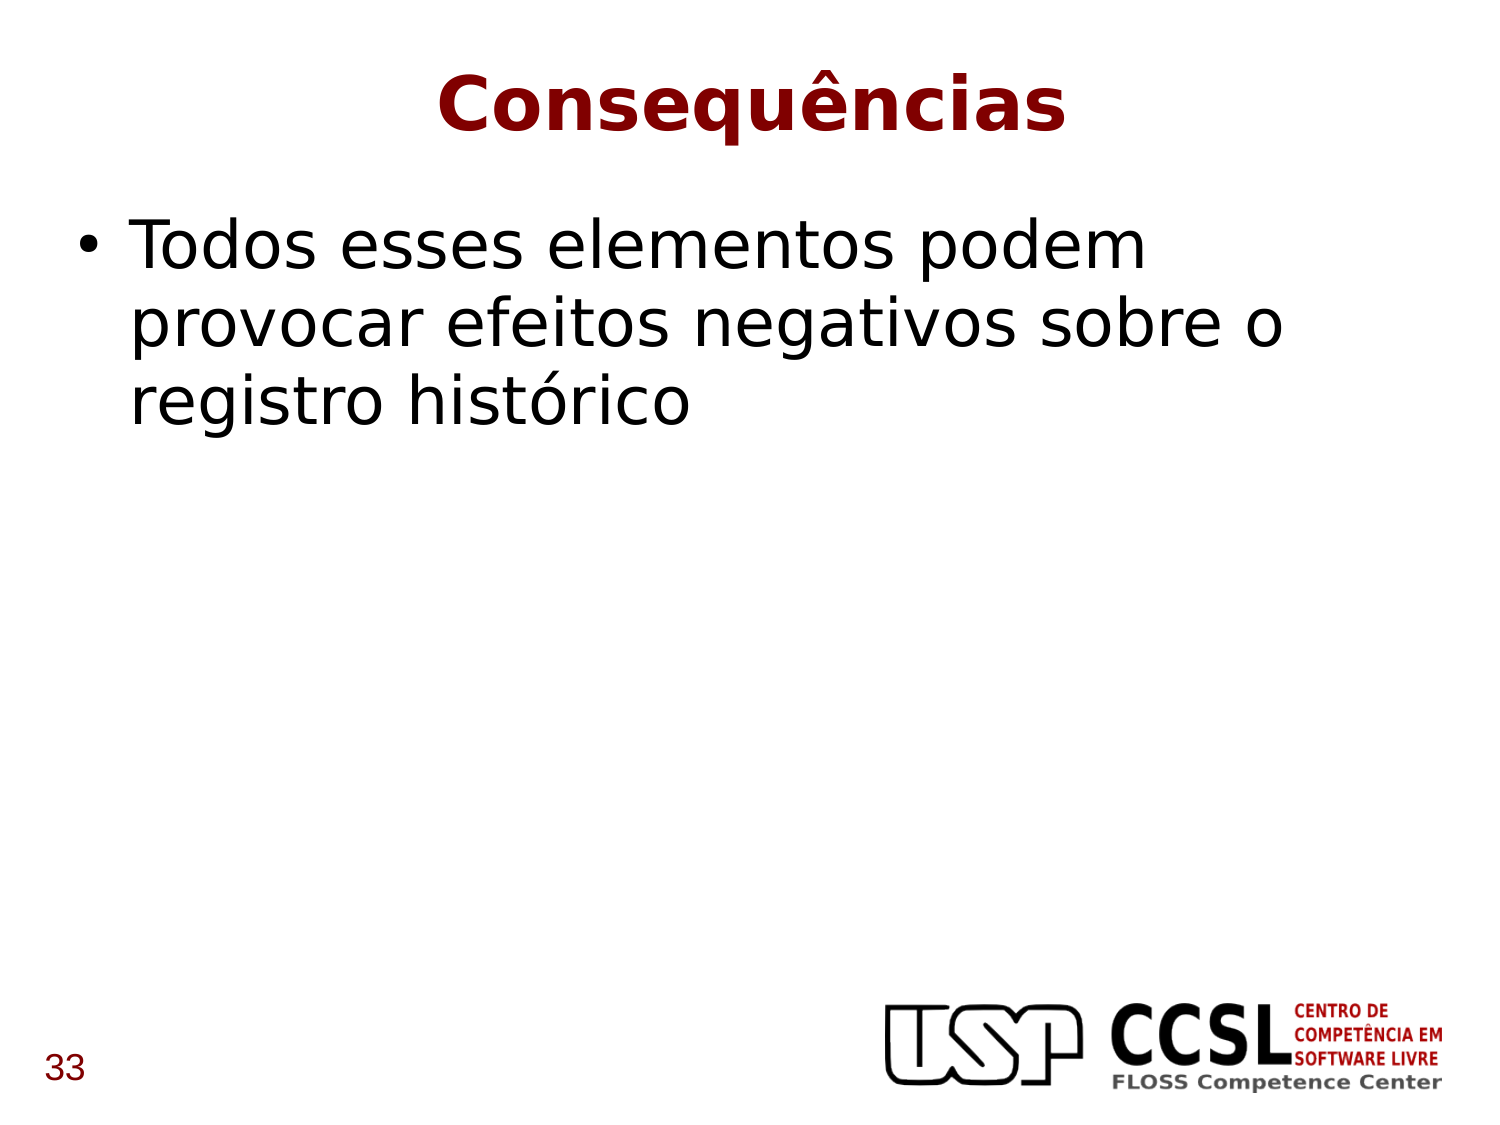

# Consequências
Todos esses elementos podem provocar efeitos negativos sobre o registro histórico